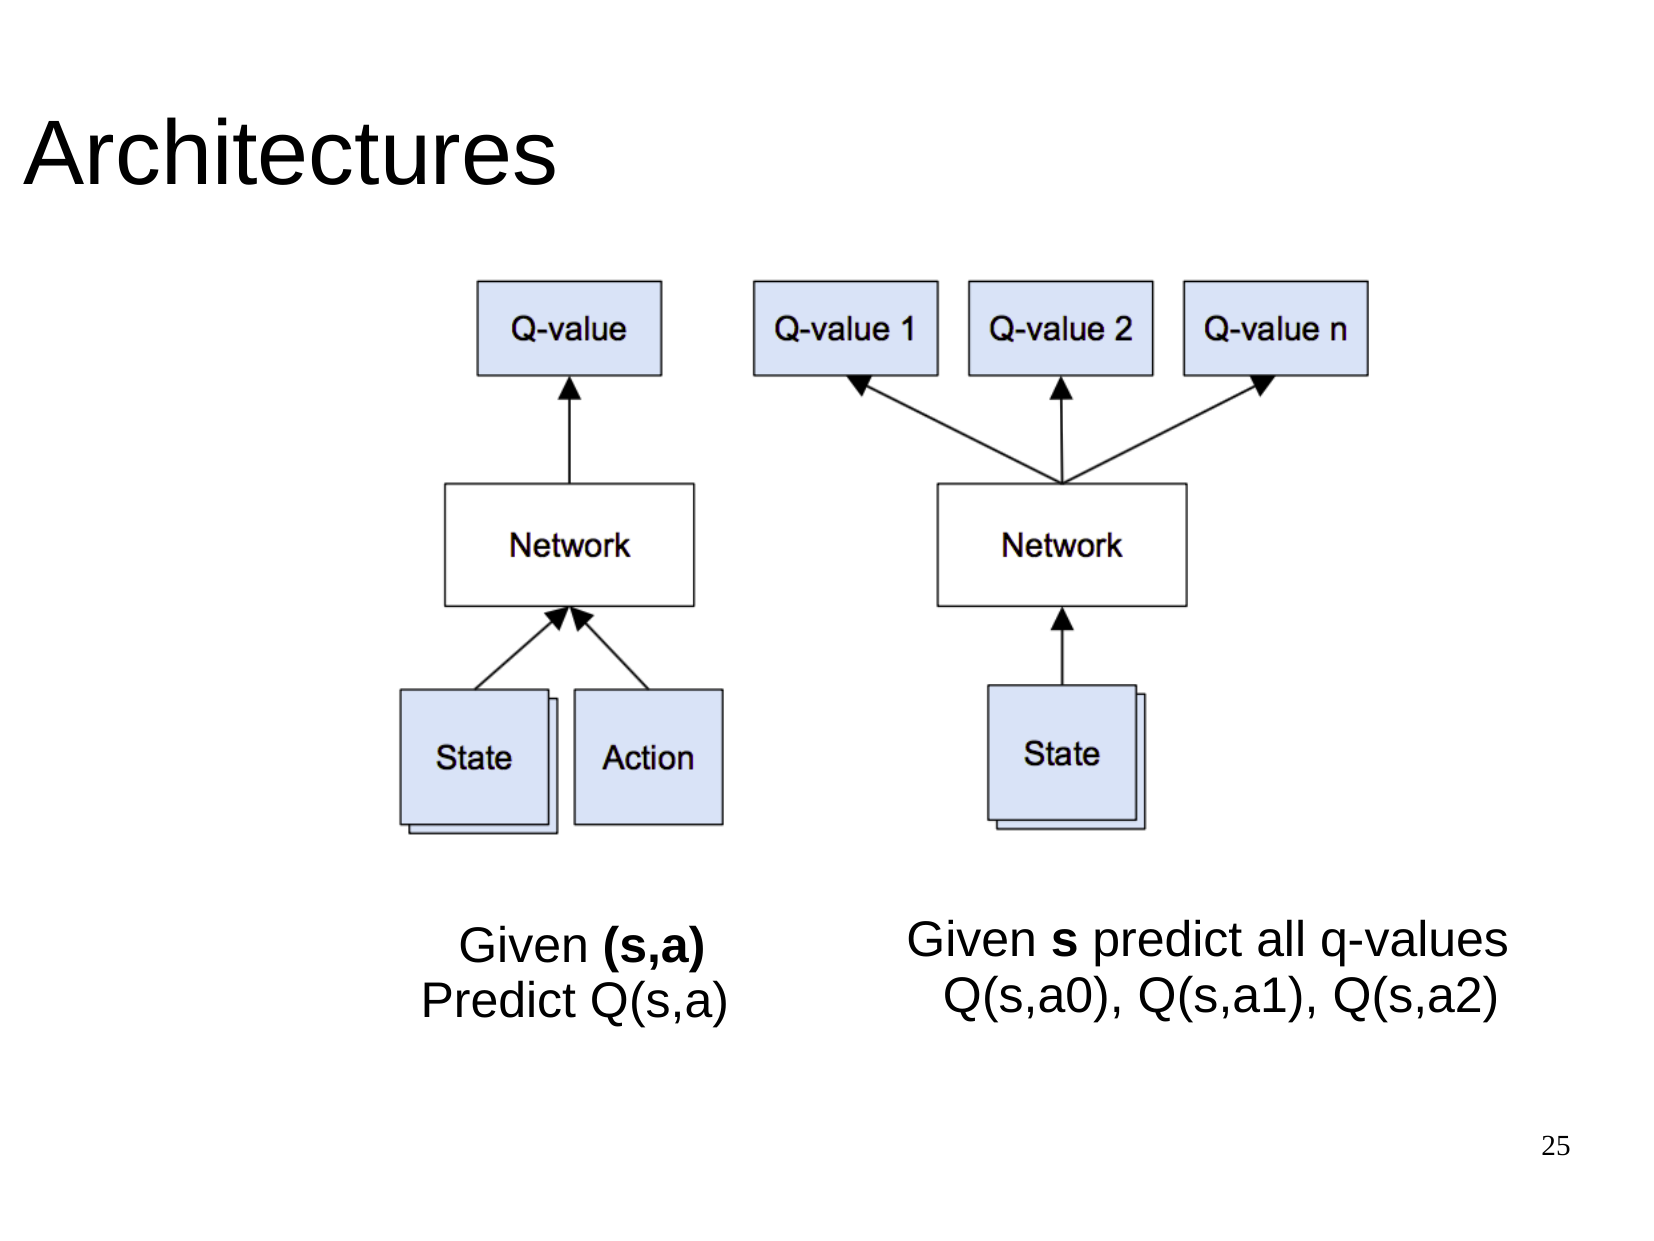

# Architectures
Given s predict all q-values
 Q(s,a0), Q(s,a1), Q(s,a2)
Given (s,a)
Predict Q(s,a)
25